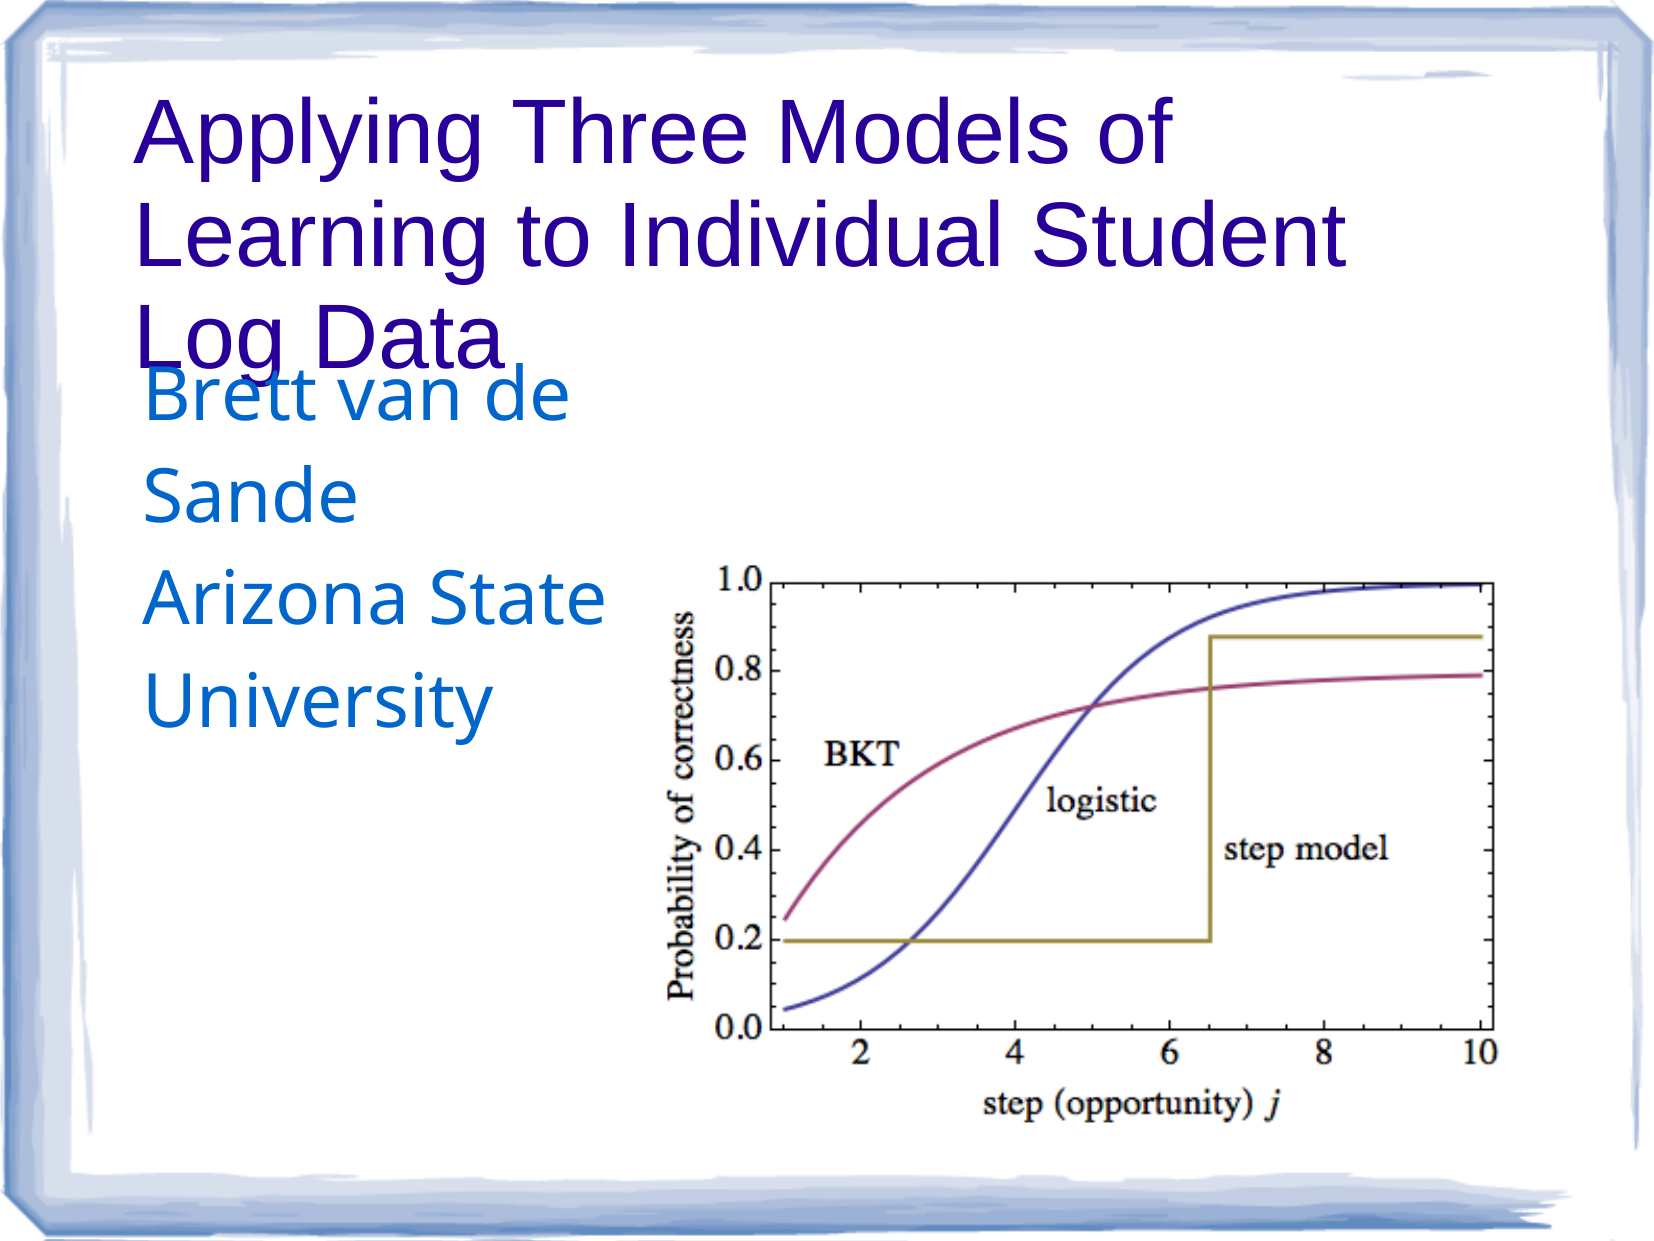

# Applying Three Models of Learning to Individual Student Log Data
Brett van de Sande
Arizona State
University